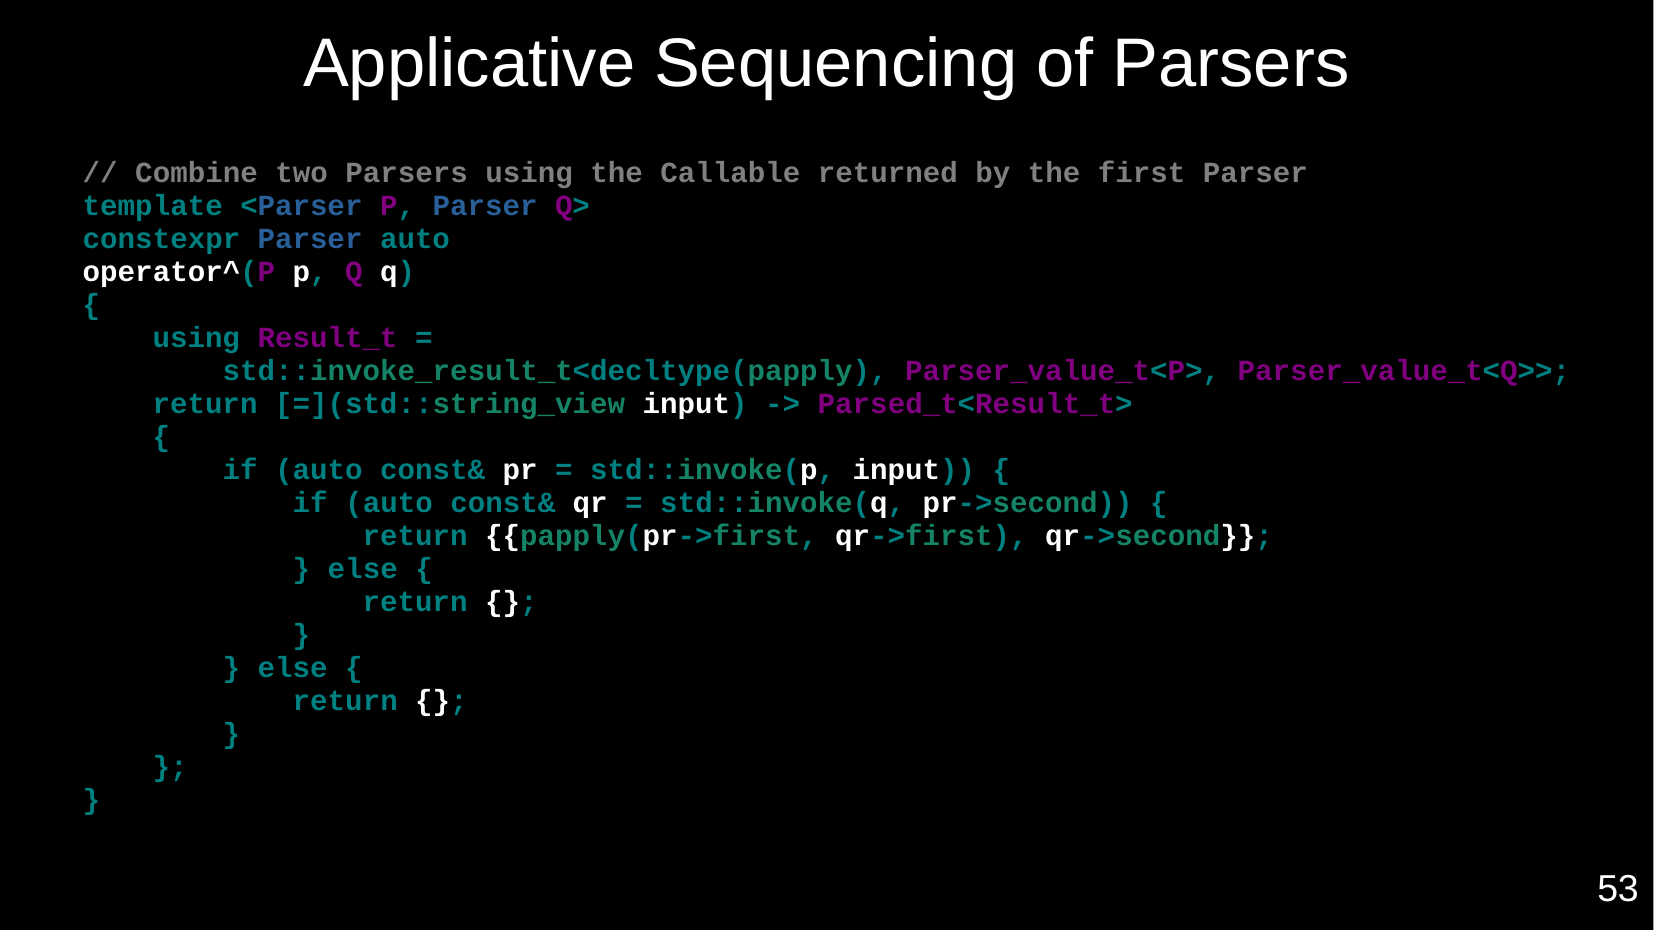

Applicative Sequencing of Parsers
# // Combine two Parsers using the Callable returned by the first Parser
template <Parser P, Parser Q>
constexpr Parser auto
operator^(P p, Q q)
{
 using Result_t =
 std::invoke_result_t<decltype(papply), Parser_value_t<P>, Parser_value_t<Q>>;
 return [=](std::string_view input) -> Parsed_t<Result_t>
 {
 if (auto const& pr = std::invoke(p, input)) {
 if (auto const& qr = std::invoke(q, pr->second)) {
 return {{papply(pr->first, qr->first), qr->second}};
 } else {
 return {};
 }
 } else {
 return {};
 }
 };
}